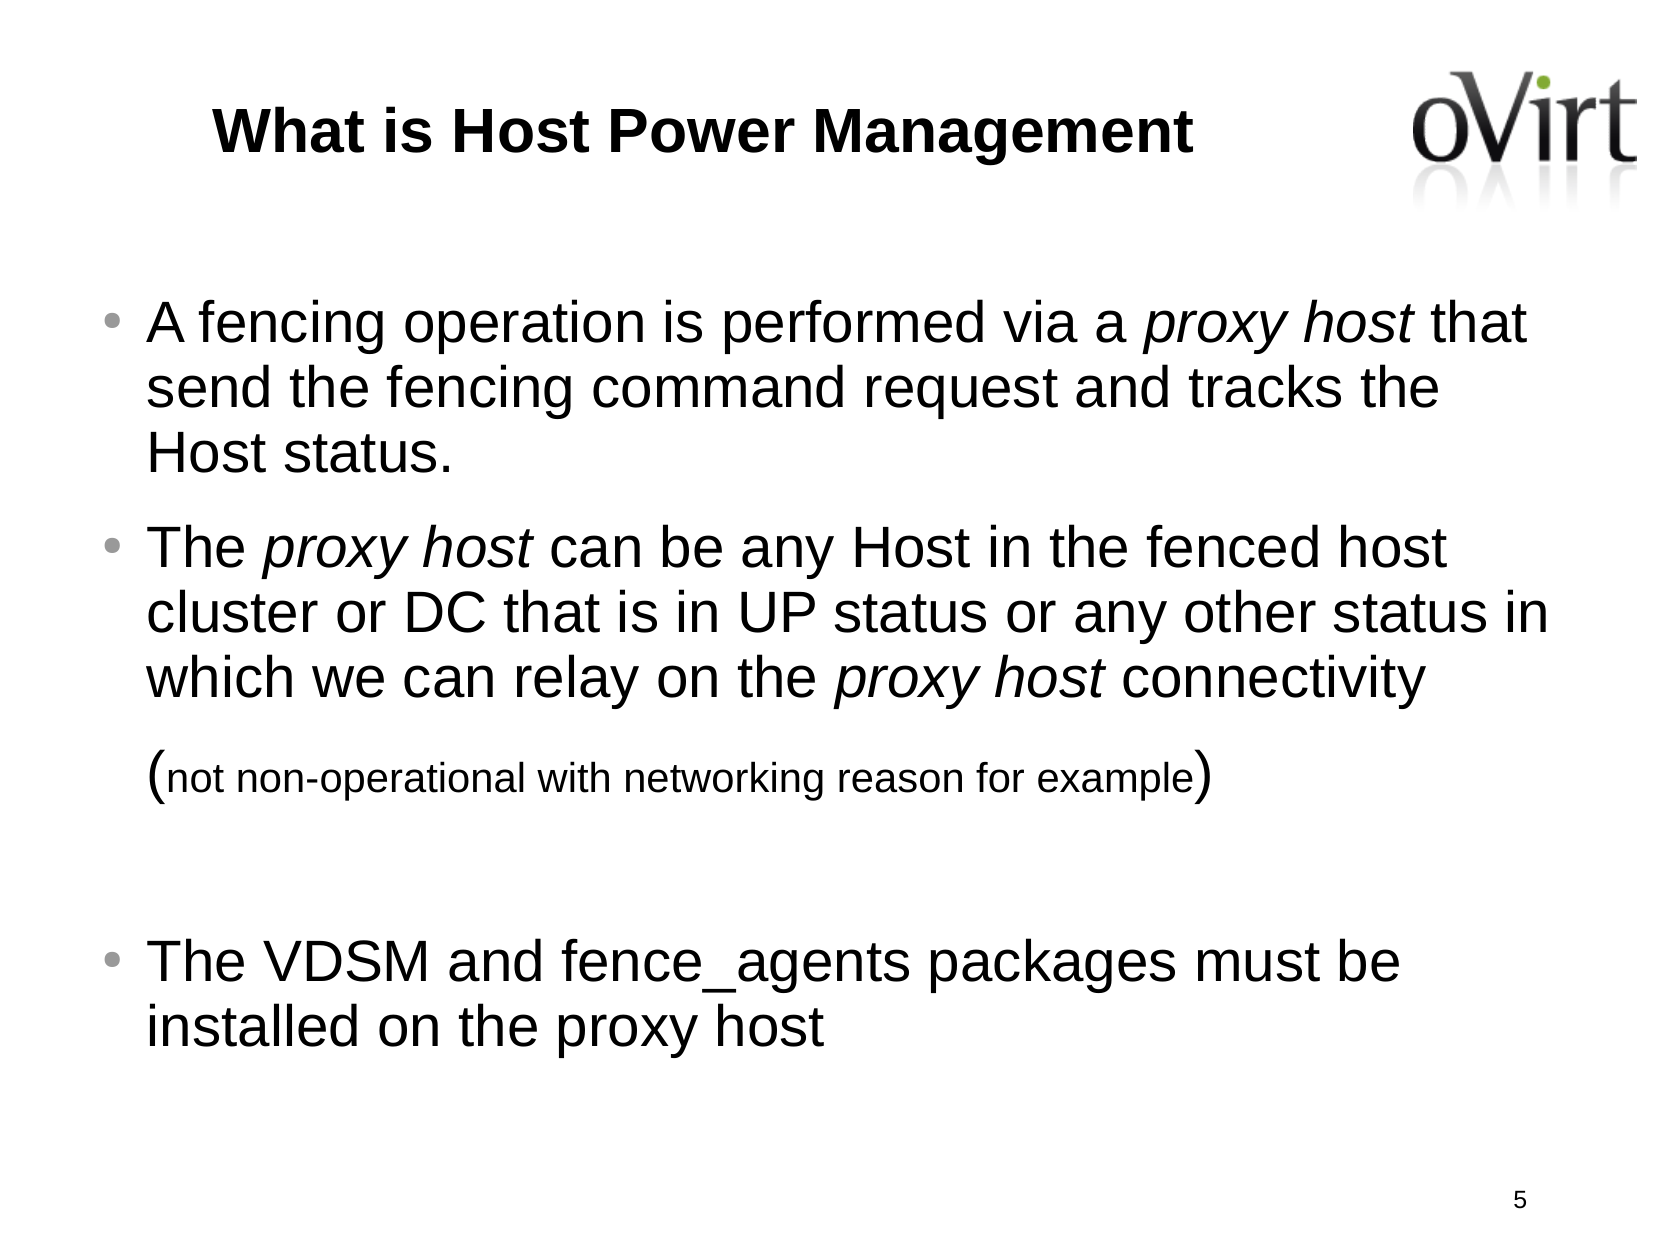

# What is Host Power Management
A fencing operation is performed via a proxy host that send the fencing command request and tracks the Host status.
The proxy host can be any Host in the fenced host cluster or DC that is in UP status or any other status in which we can relay on the proxy host connectivity
(not non-operational with networking reason for example)
The VDSM and fence_agents packages must be installed on the proxy host